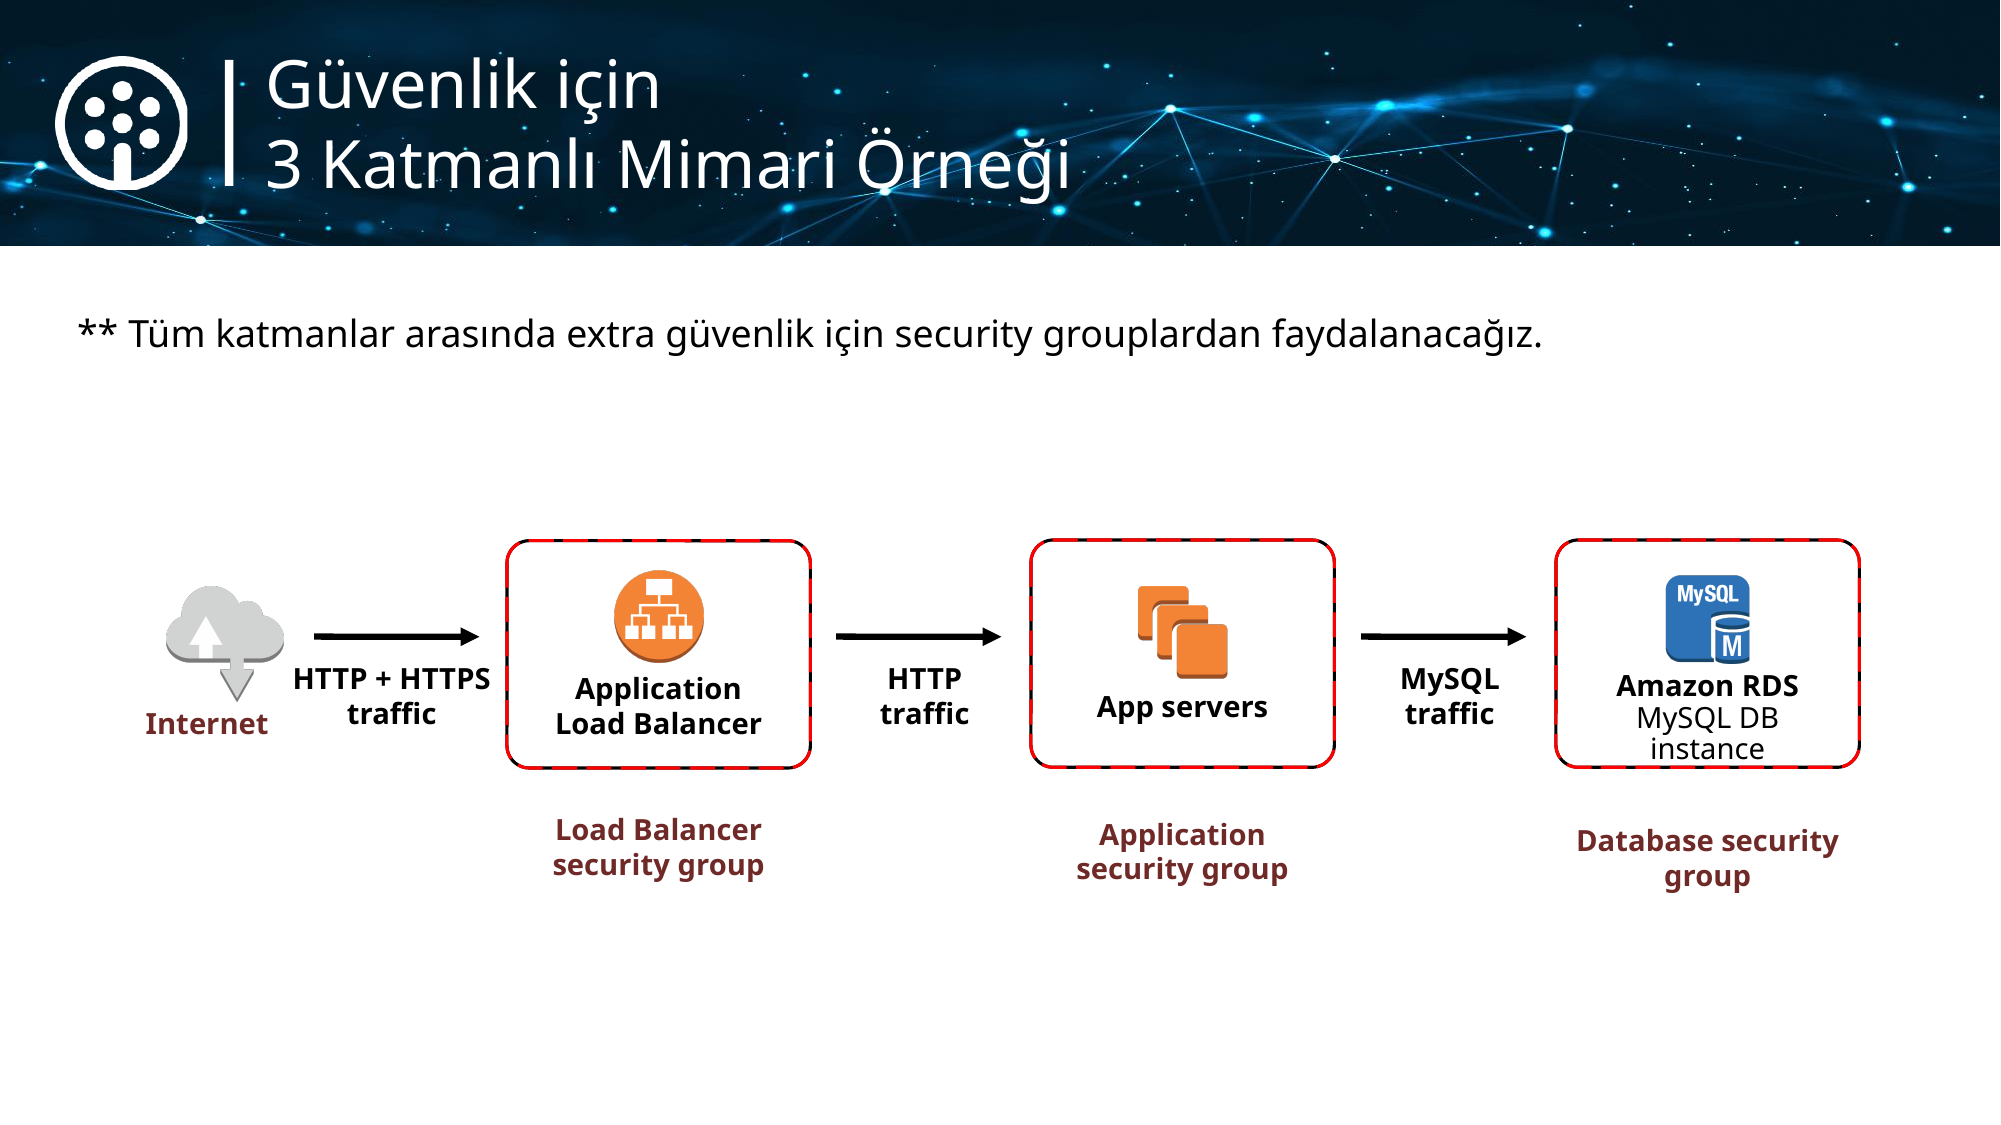

Güvenlik için
3 Katmanlı Mimari Örneği
** Tüm katmanlar arasında extra güvenlik için security grouplardan faydalanacağız.
App servers
Amazon RDS
MySQL DB instance
Application
Load Balancer
HTTP + HTTPS traffic
HTTP traffic
MySQL traffic
Internet
Load Balancer security group
Application security group
Database security group